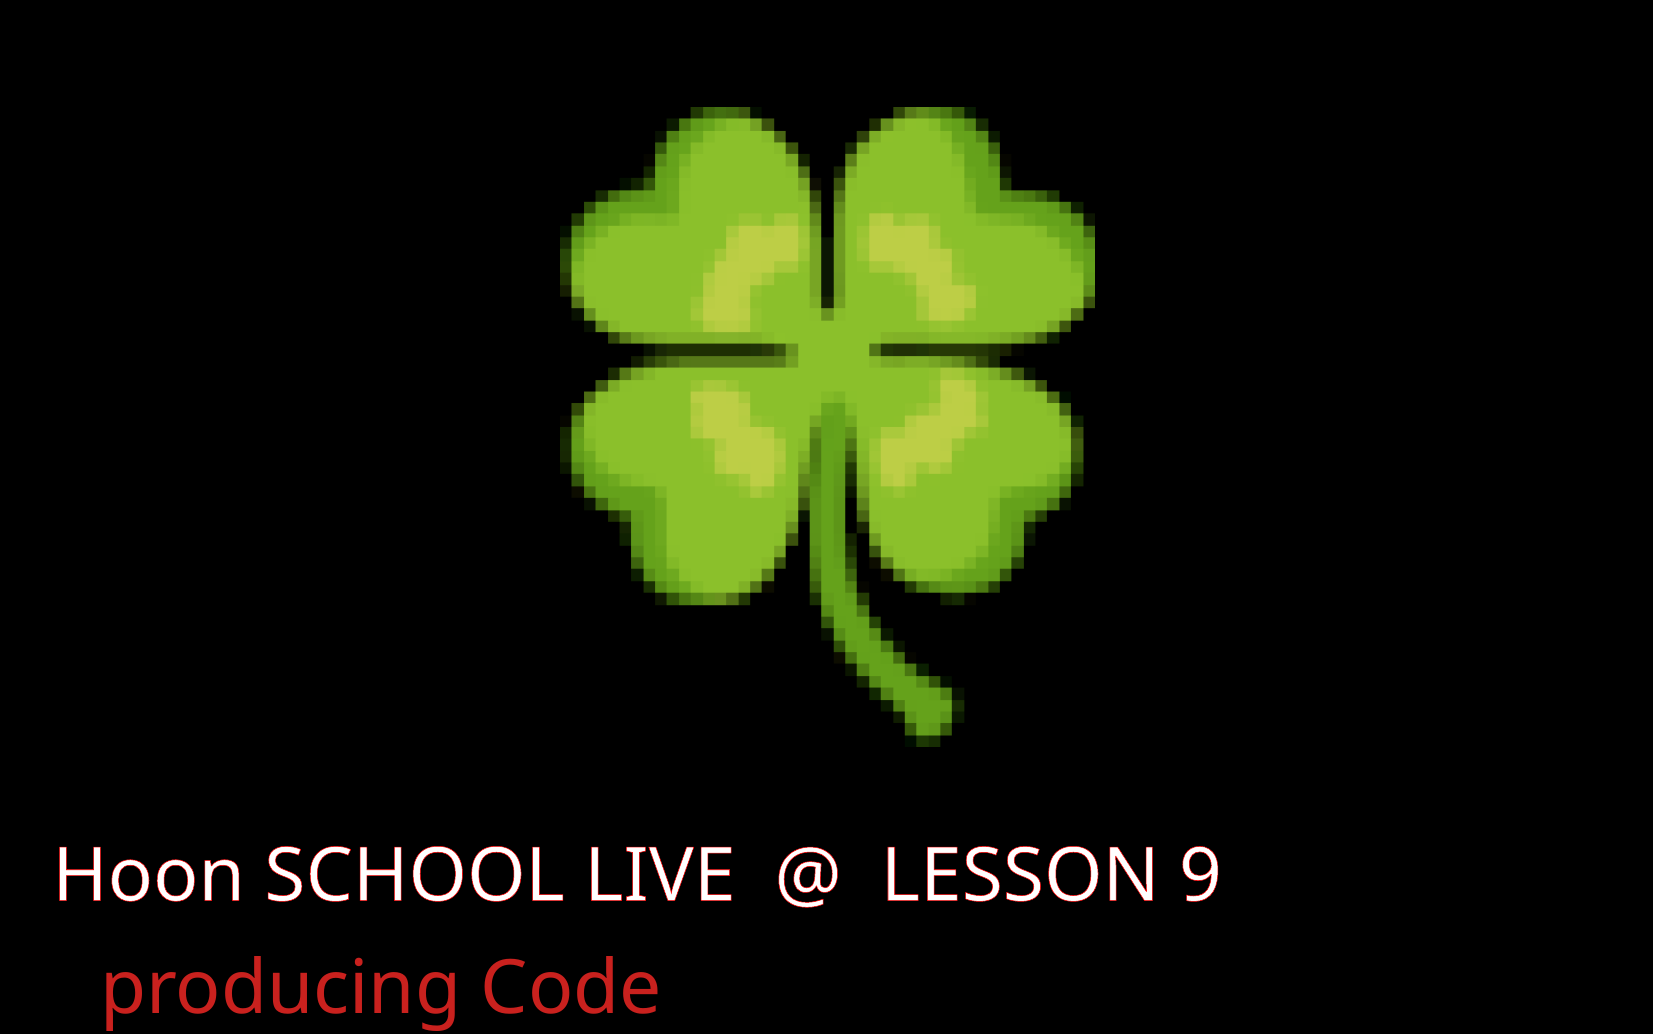

Hoon SCHOOL LIVE @ LESSON 9
Aproducing Code